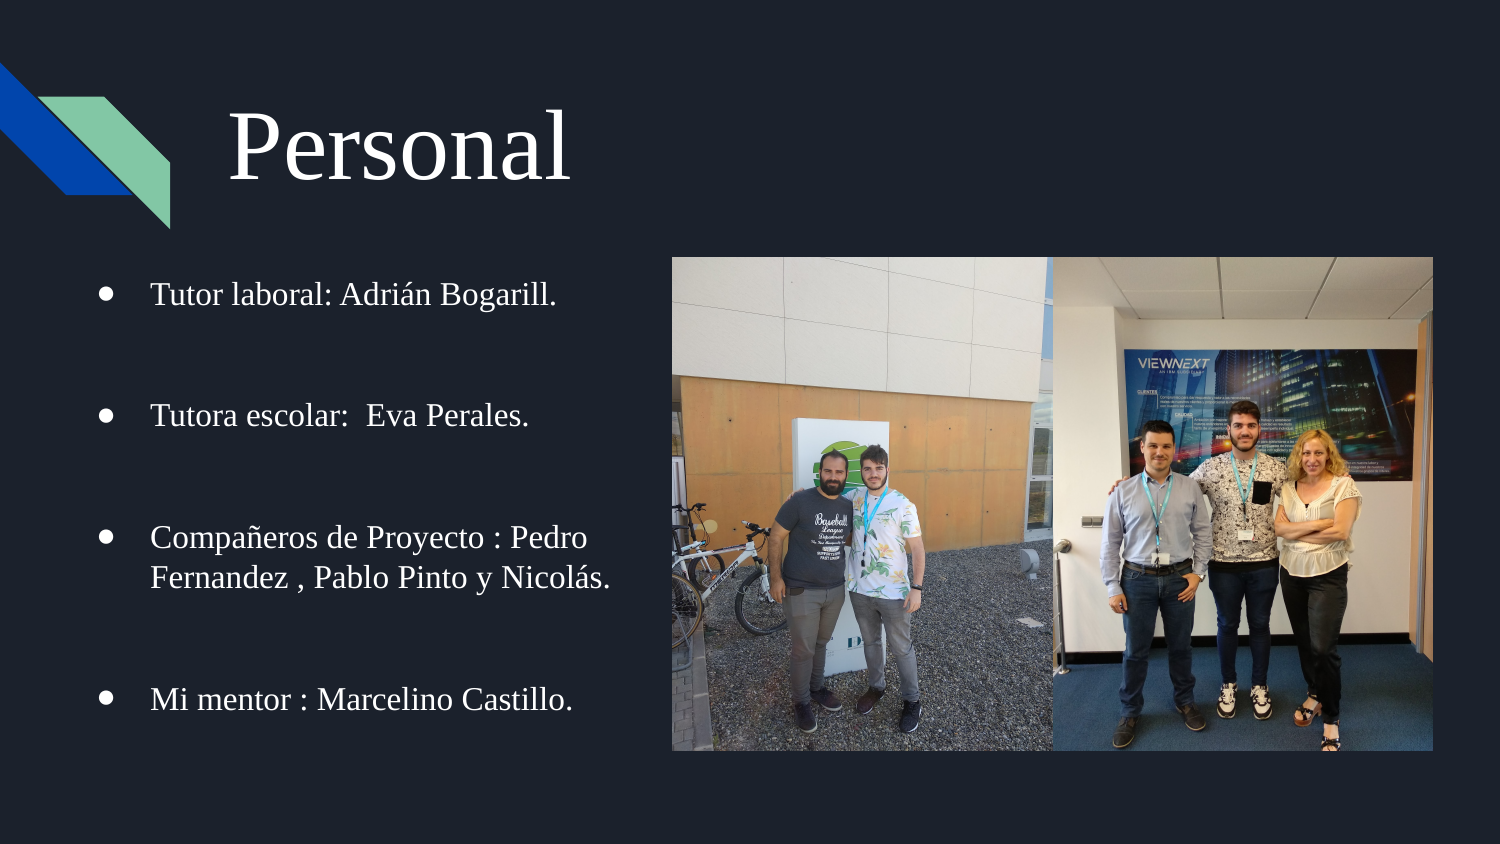

# Personal
Tutor laboral: Adrián Bogarill.
Tutora escolar: Eva Perales.
Compañeros de Proyecto : Pedro Fernandez , Pablo Pinto y Nicolás.
Mi mentor : Marcelino Castillo.